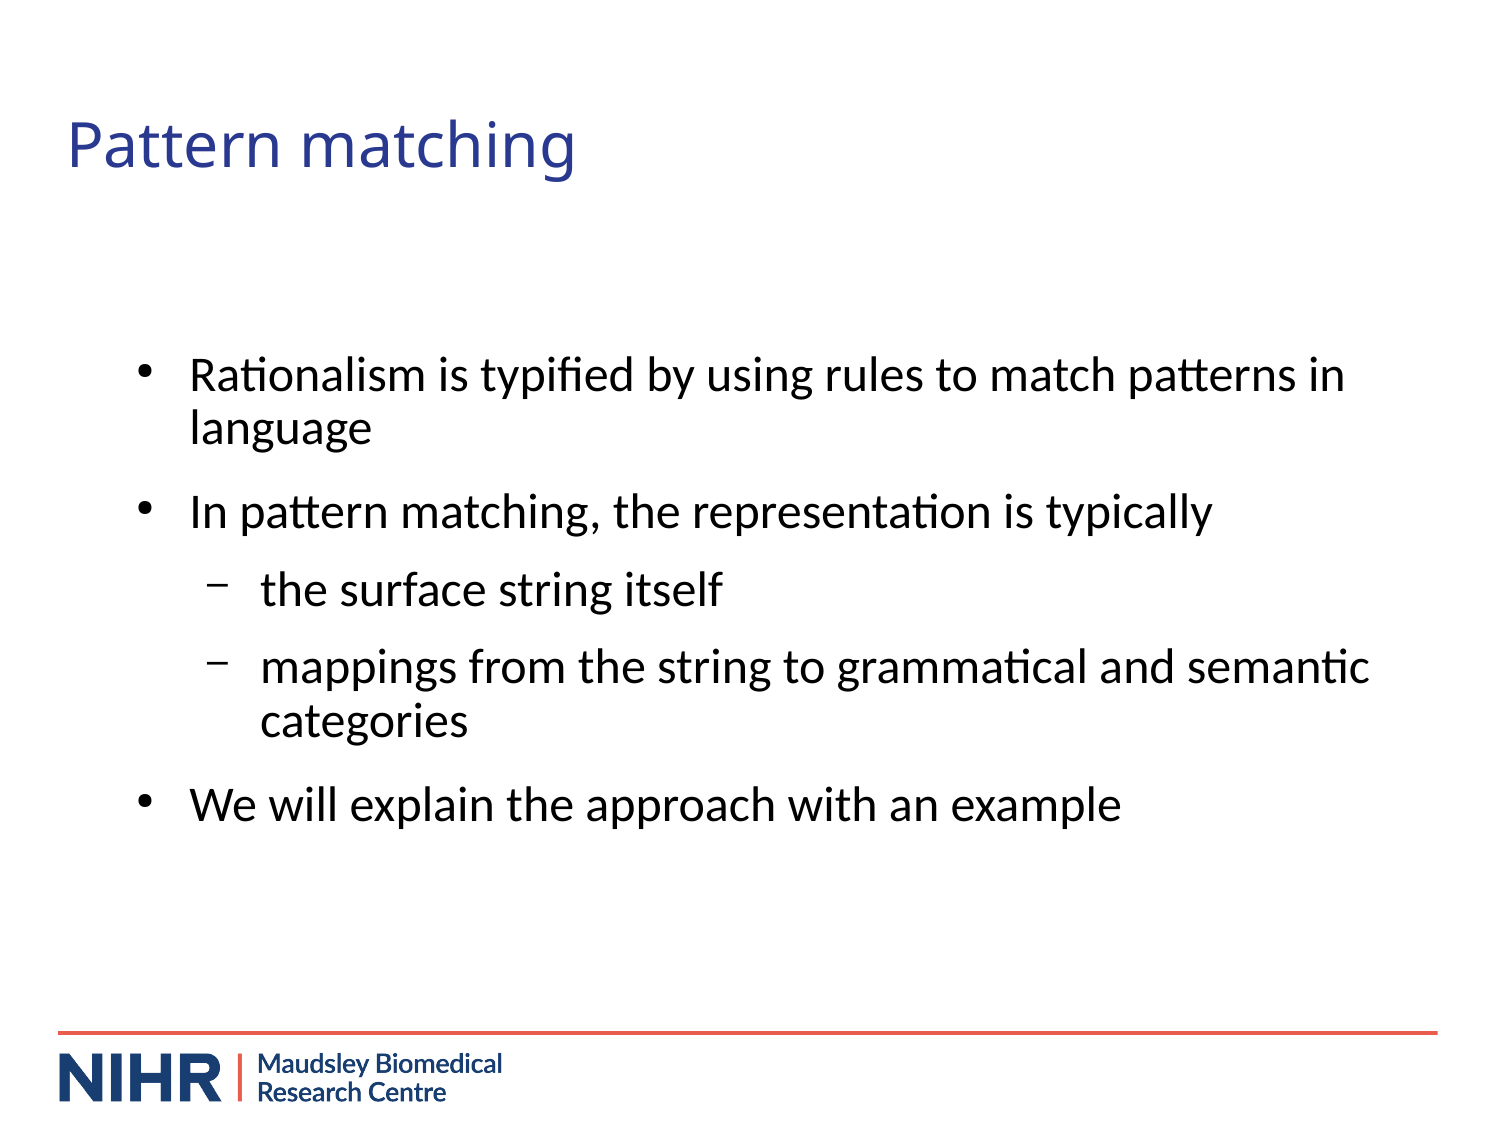

Pattern matching
# Rationalism is typified by using rules to match patterns in language
In pattern matching, the representation is typically
the surface string itself
mappings from the string to grammatical and semantic categories
We will explain the approach with an example